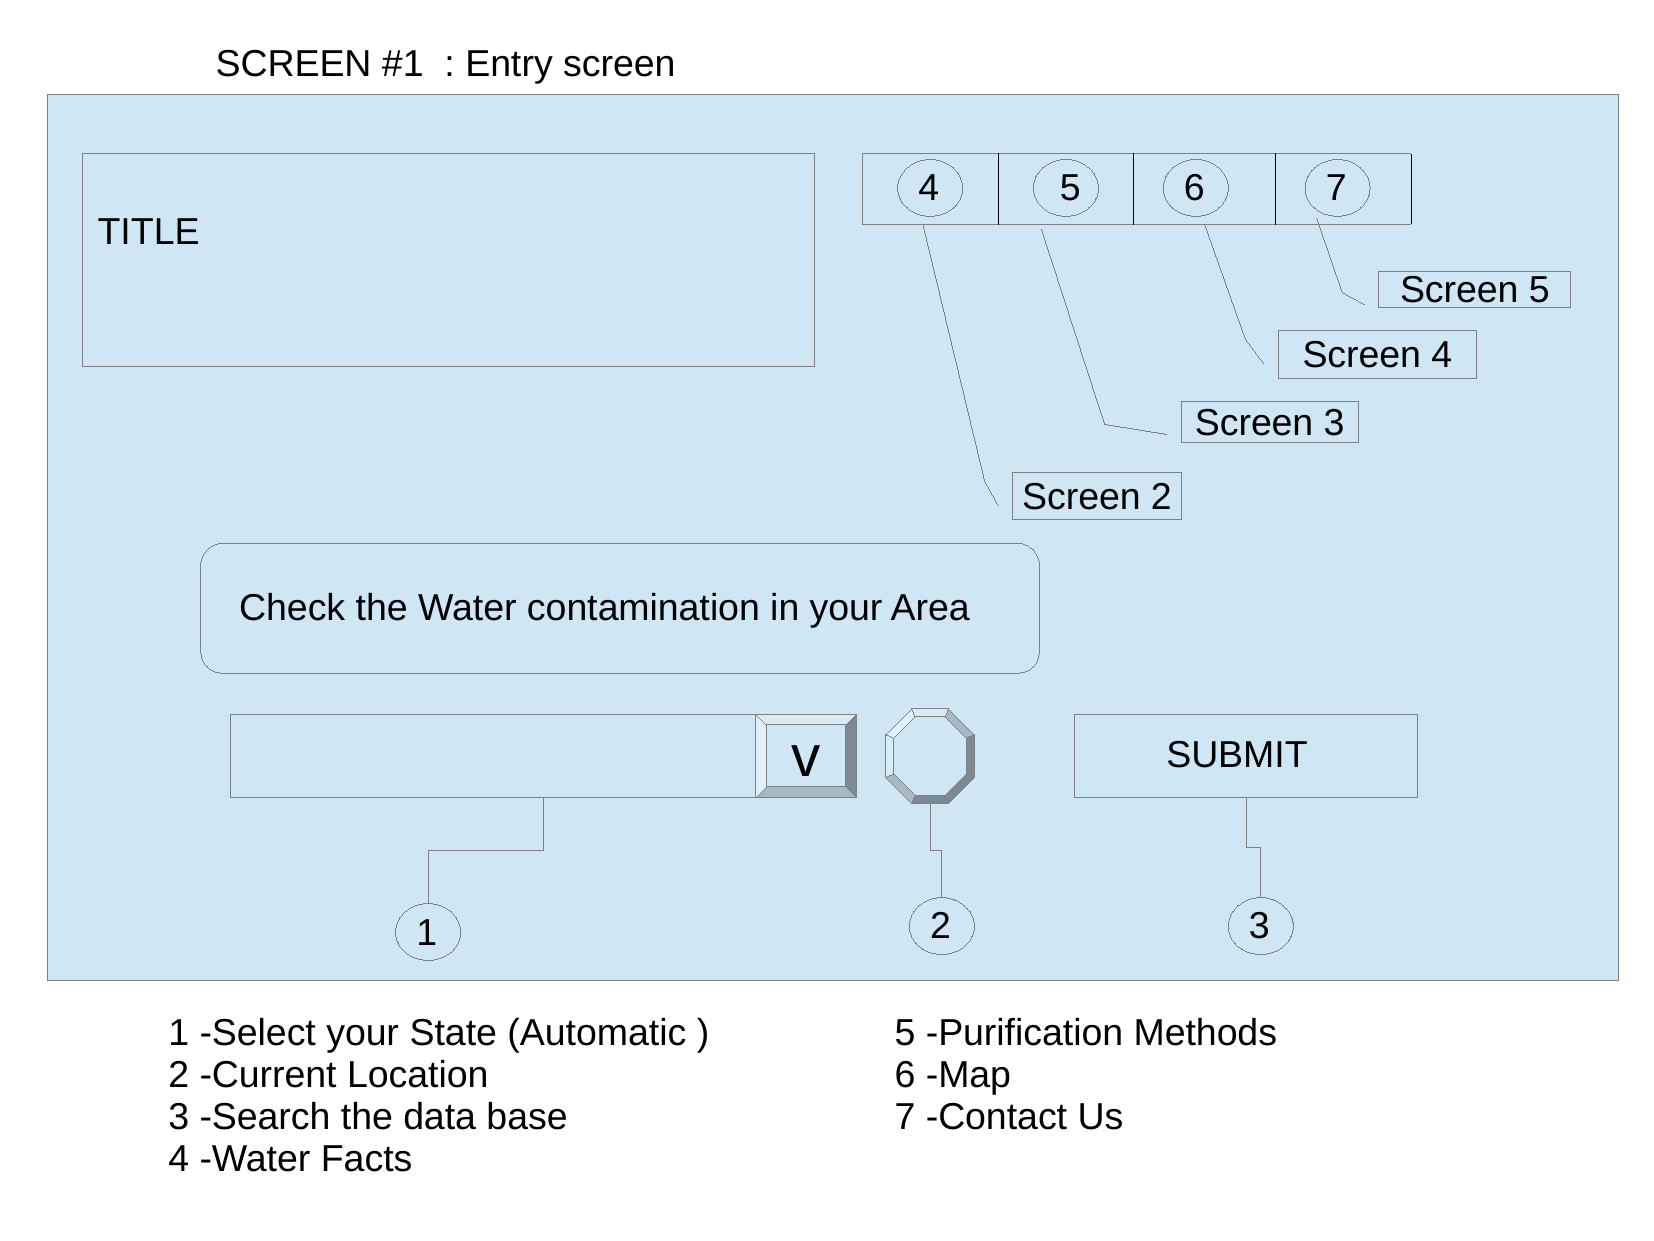

SCREEN #1 : Entry screen
4
5
6
7
TITLE
Screen 5
Screen 4
Screen 3
Screen 2
Check the Water contamination in your Area
v
SUBMIT
2
3
1
1 -Select your State (Automatic ) 2 -Current Location
3 -Search the data base
4 -Water Facts
5 -Purification Methods
6 -Map
7 -Contact Us